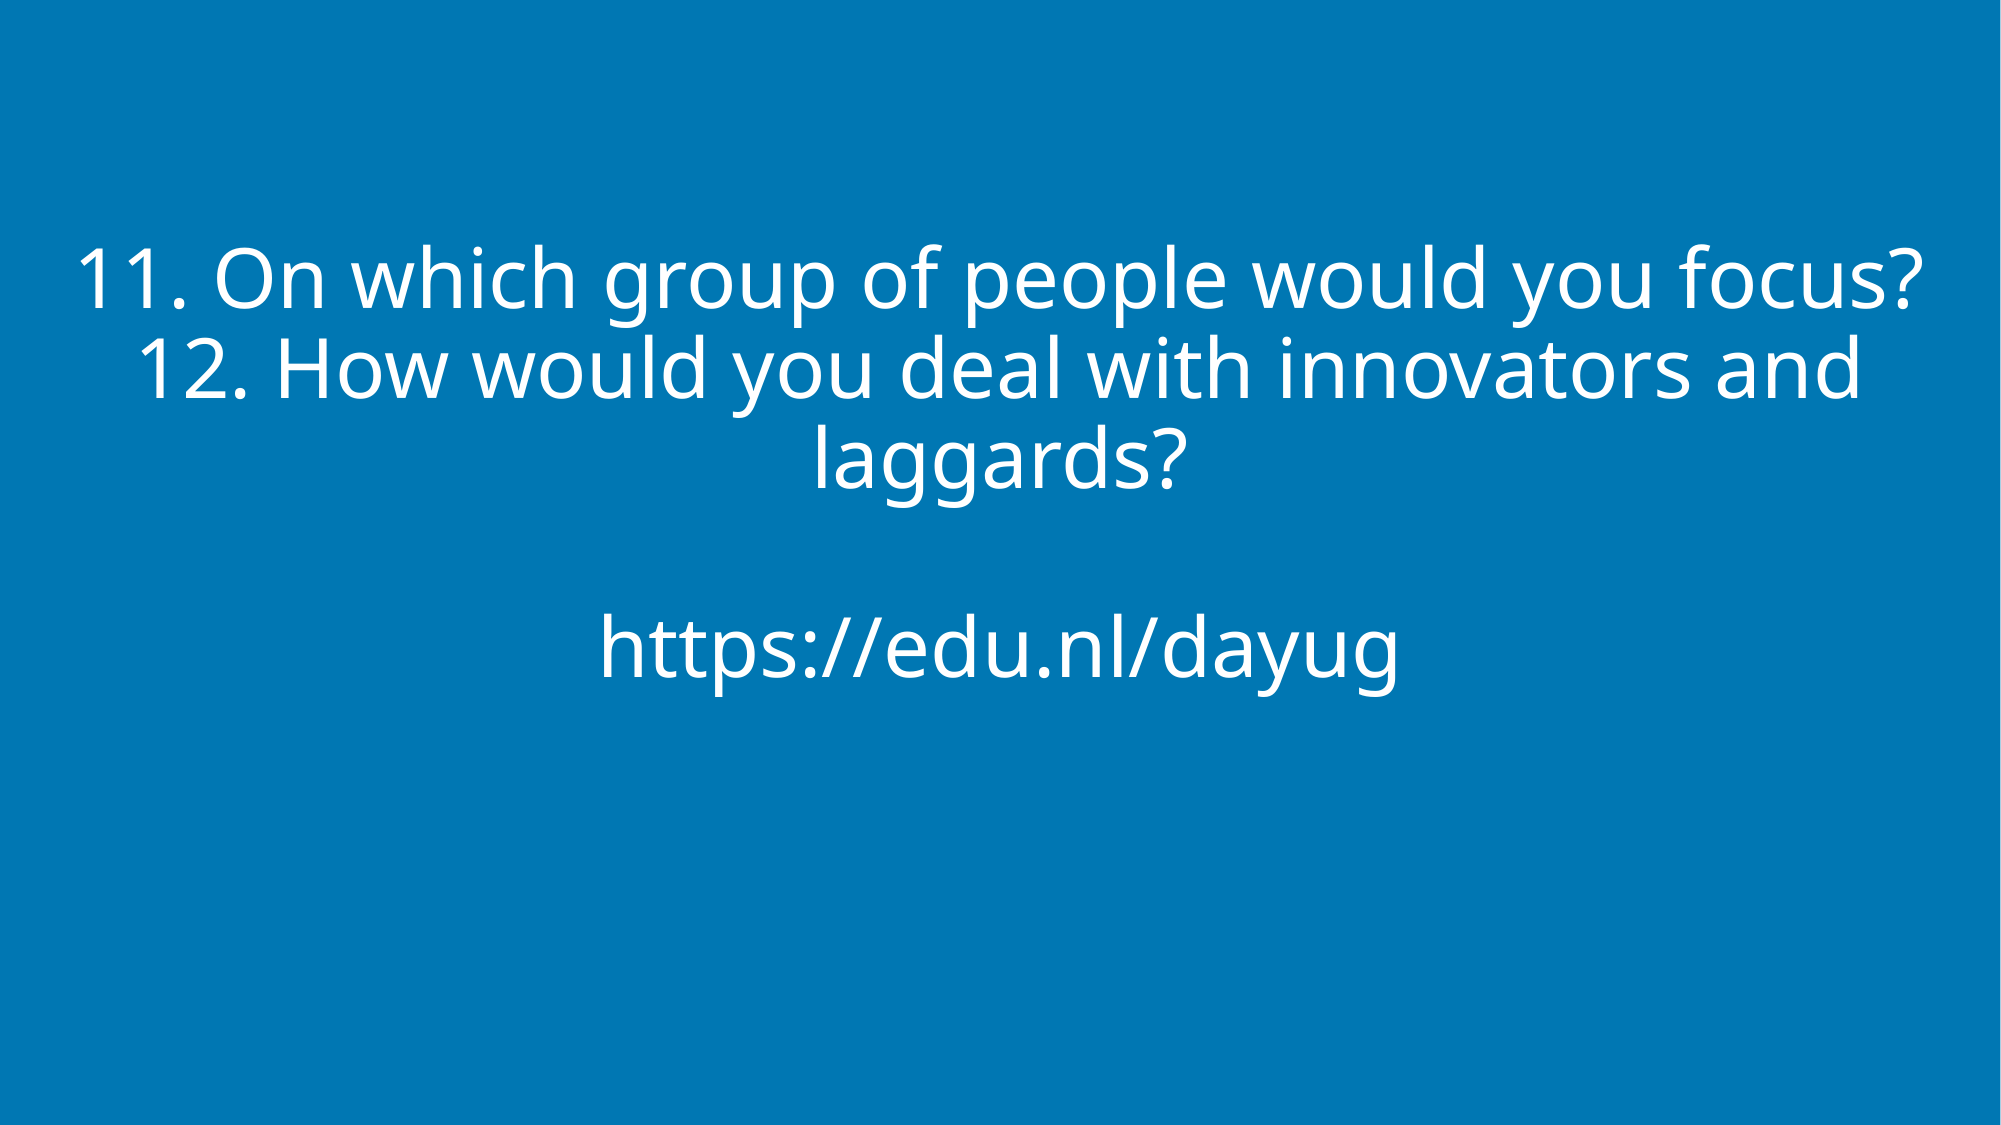

# 11. On which group of people would you focus?
12. How would you deal with innovators and laggards?
https://edu.nl/dayug